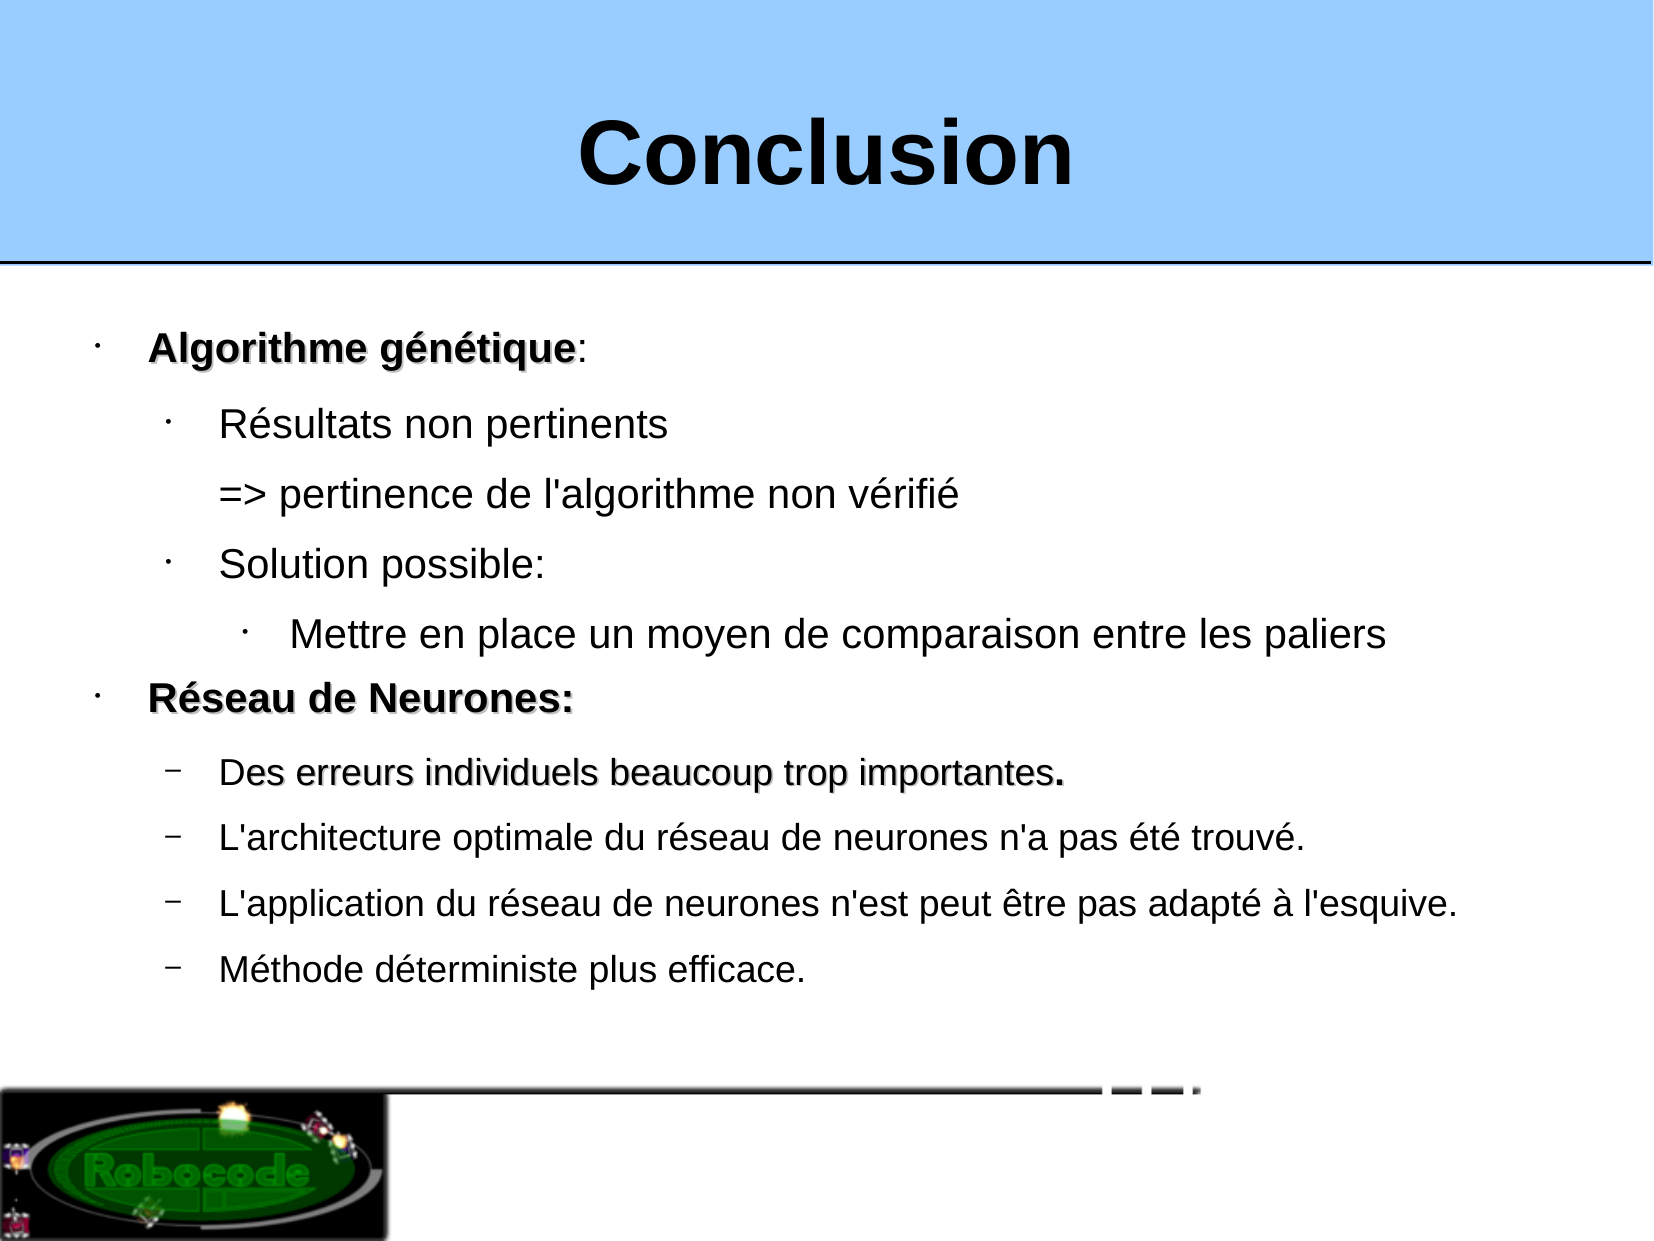

# Conclusion
Algorithme génétique:
Résultats non pertinents
=> pertinence de l'algorithme non vérifié
Solution possible:
Mettre en place un moyen de comparaison entre les paliers
Réseau de Neurones:
Des erreurs individuels beaucoup trop importantes.
L'architecture optimale du réseau de neurones n'a pas été trouvé.
L'application du réseau de neurones n'est peut être pas adapté à l'esquive.
Méthode déterministe plus efficace.